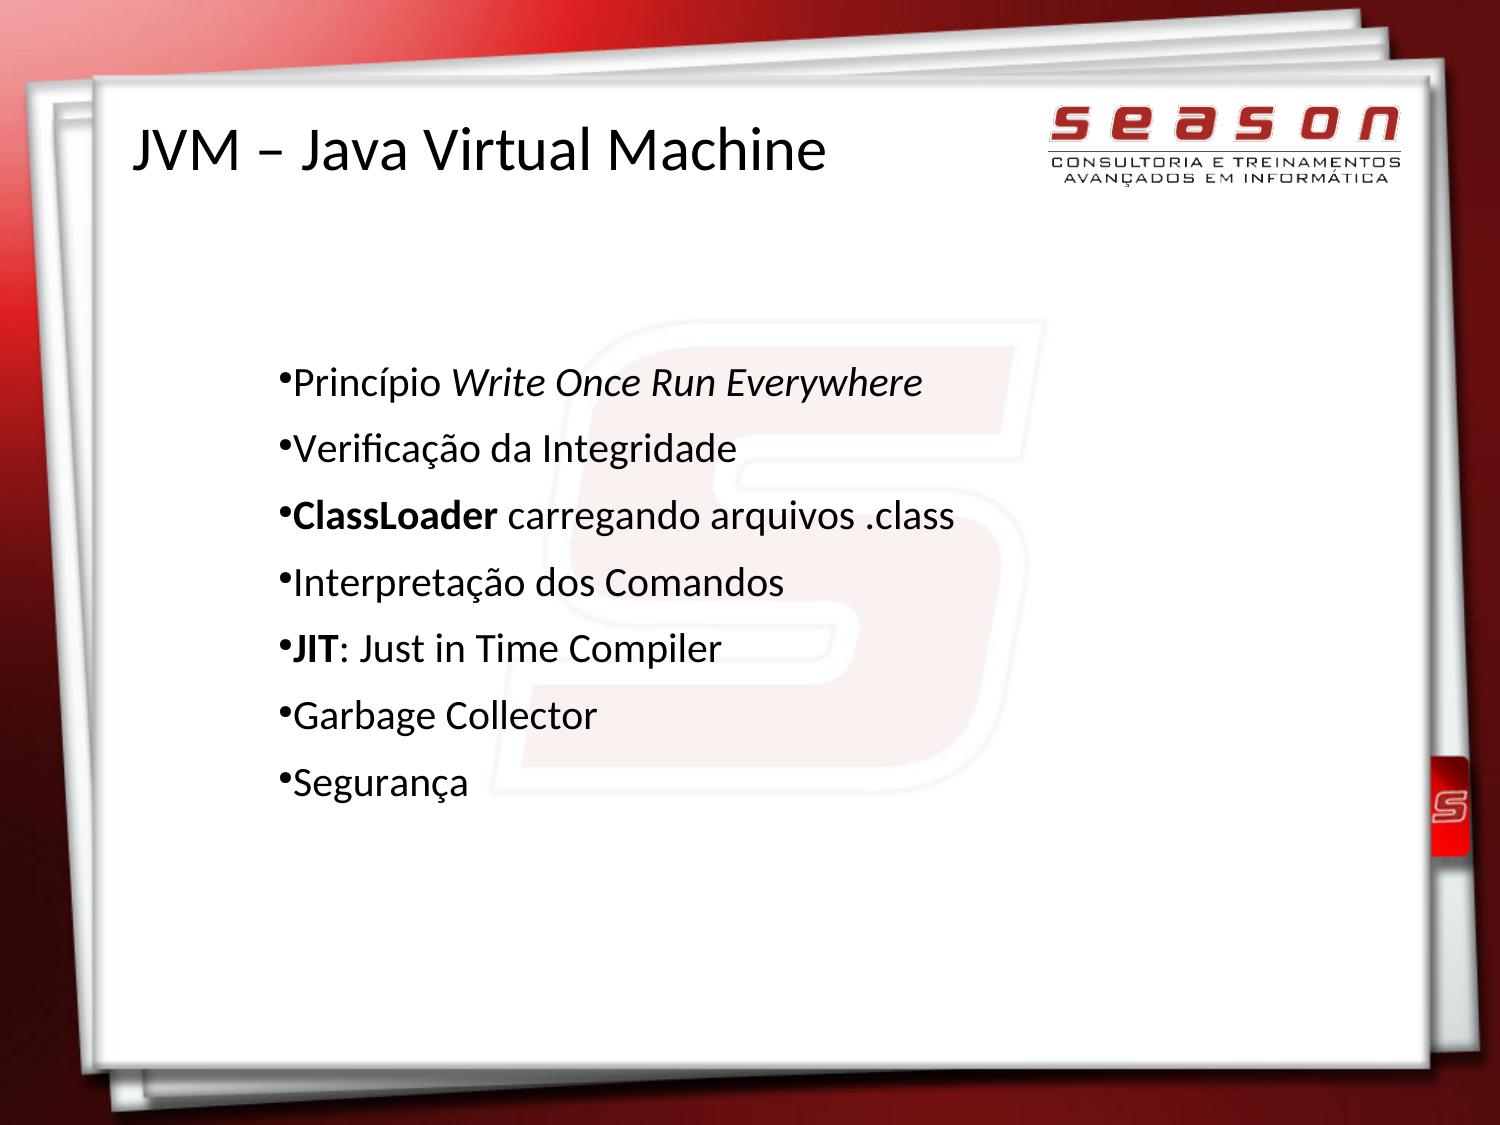

# JVM – Java Virtual Machine
Princípio Write Once Run Everywhere
Verificação da Integridade
ClassLoader carregando arquivos .class
Interpretação dos Comandos
JIT: Just in Time Compiler
Garbage Collector
Segurança